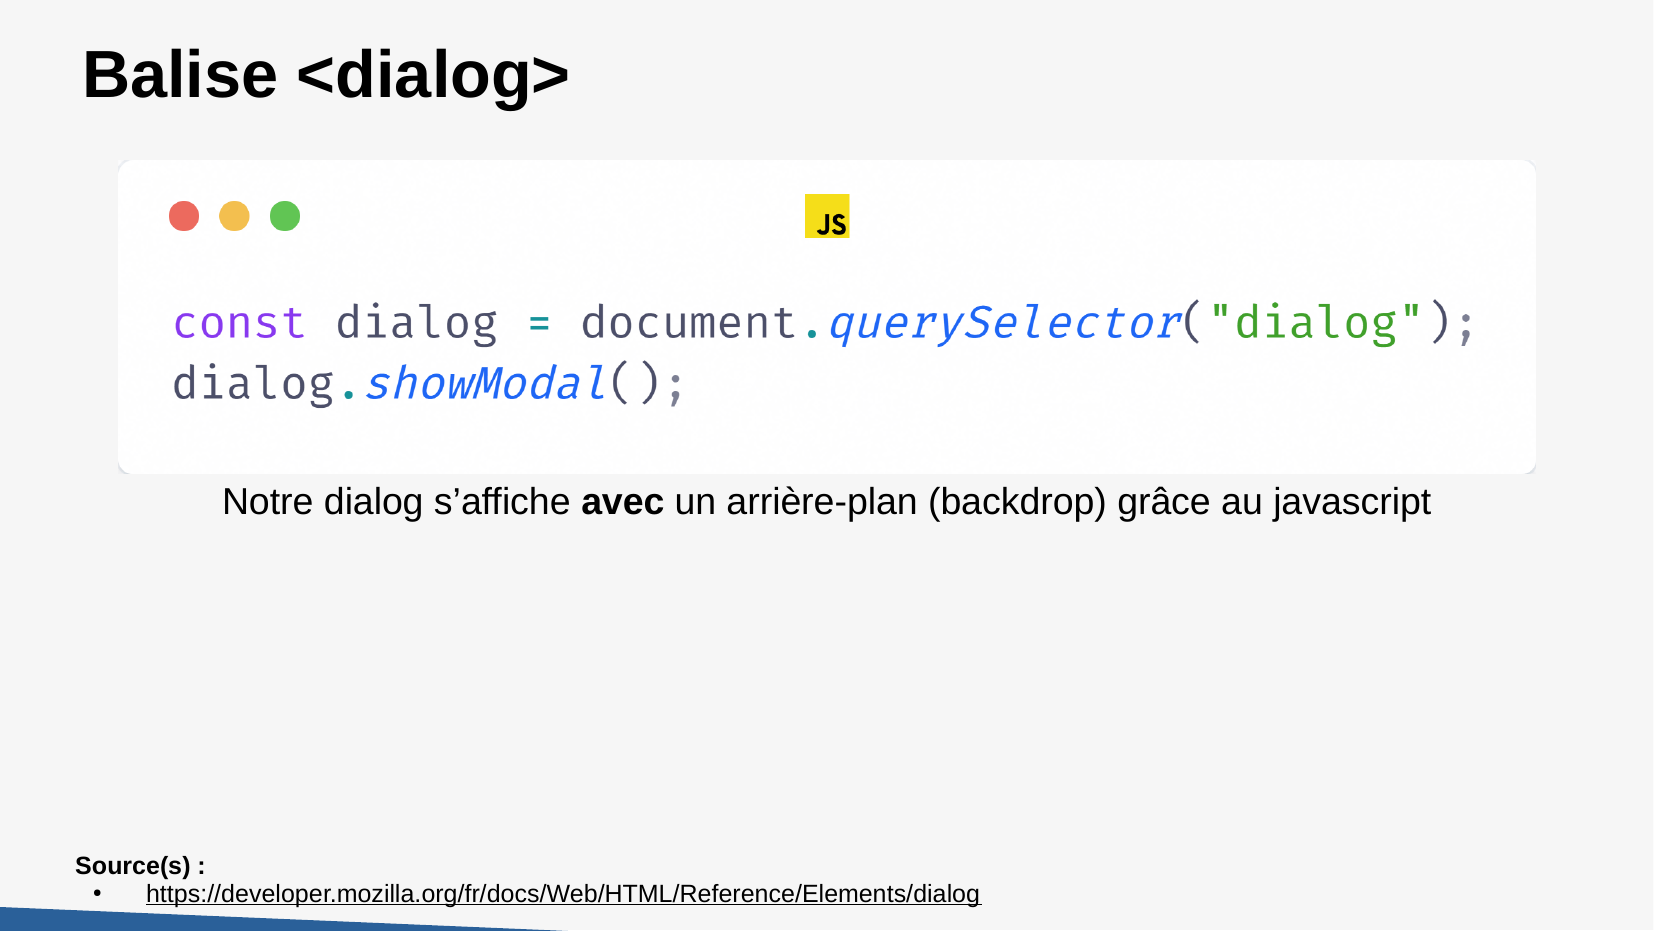

# Balise <dialog>
Notre dialog s’affiche avec un arrière-plan (backdrop) grâce au javascript
Source(s) :
https://developer.mozilla.org/fr/docs/Web/HTML/Reference/Elements/dialog